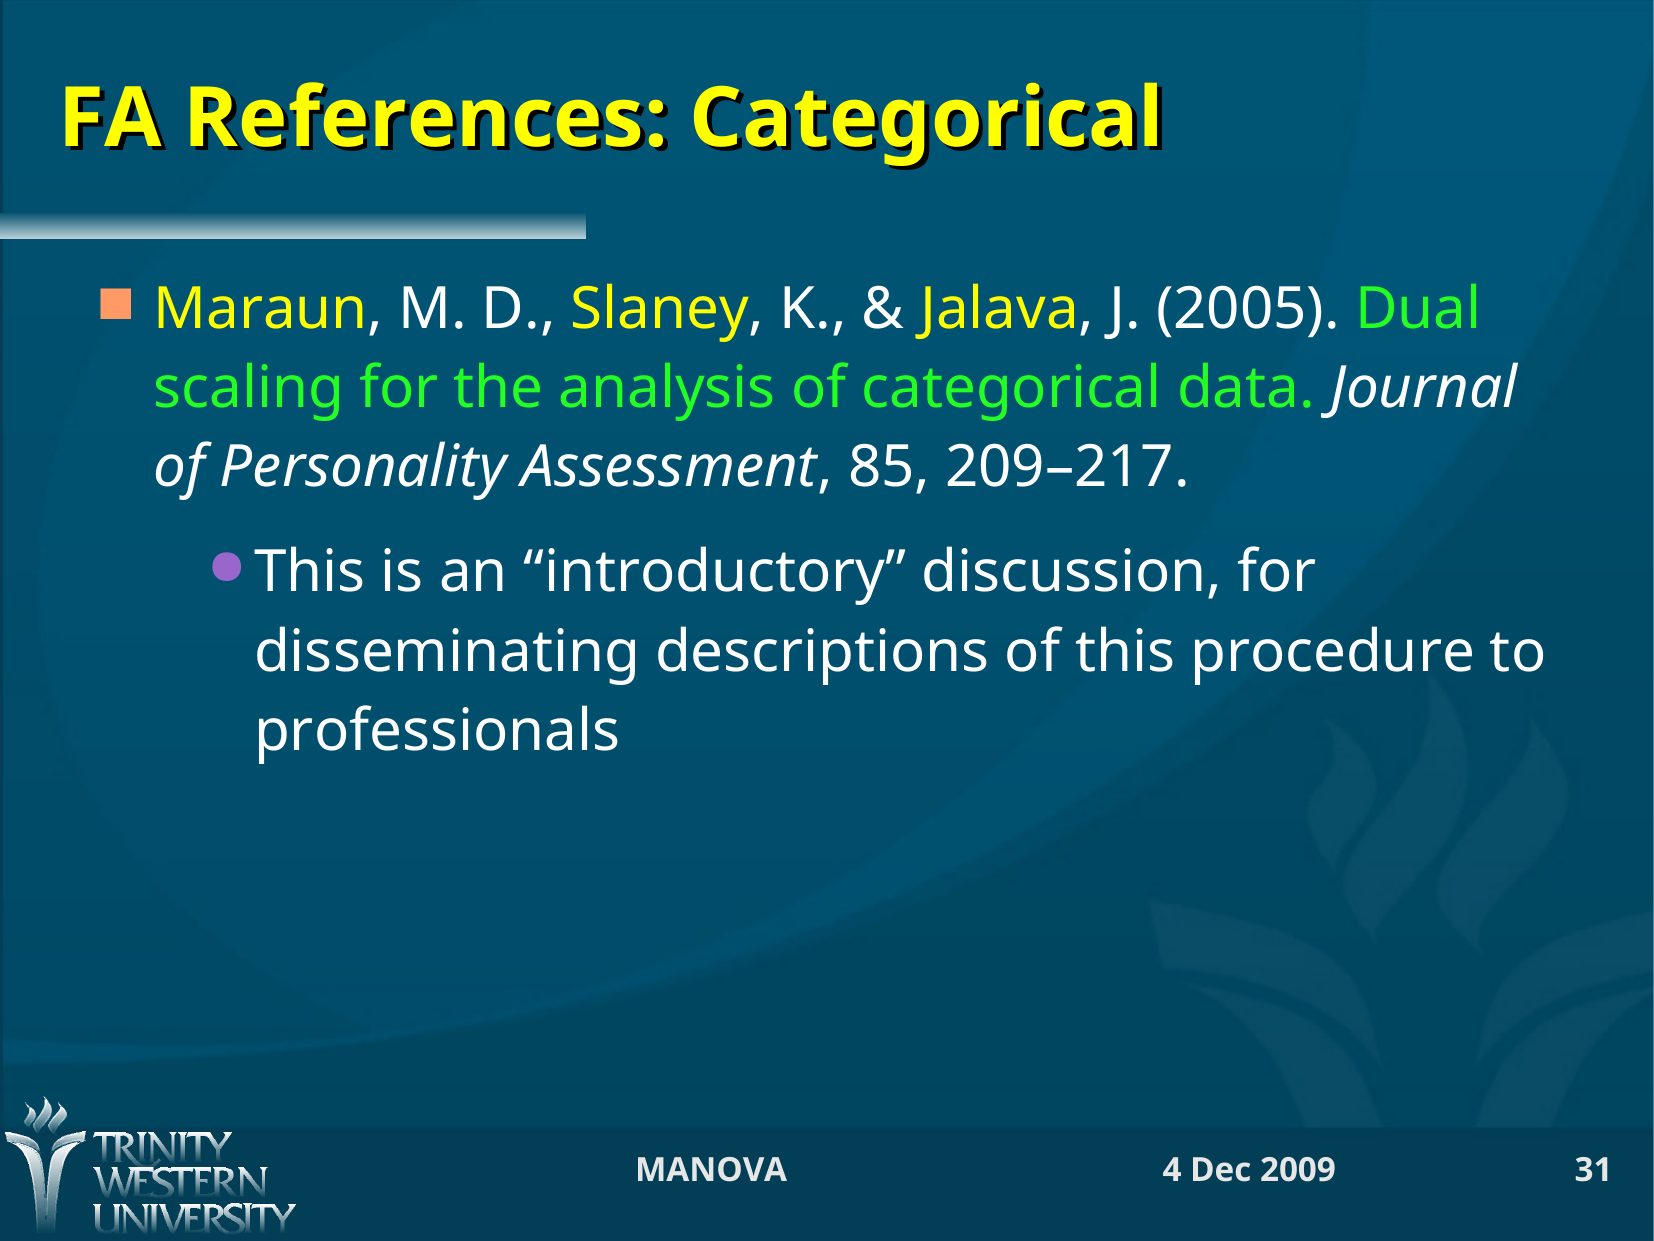

# FA References: Categorical
Maraun, M. D., Slaney, K., & Jalava, J. (2005). Dual scaling for the analysis of categorical data. Journal of Personality Assessment, 85, 209–217.
This is an “introductory” discussion, for disseminating descriptions of this procedure to professionals
MANOVA
4 Dec 2009
31